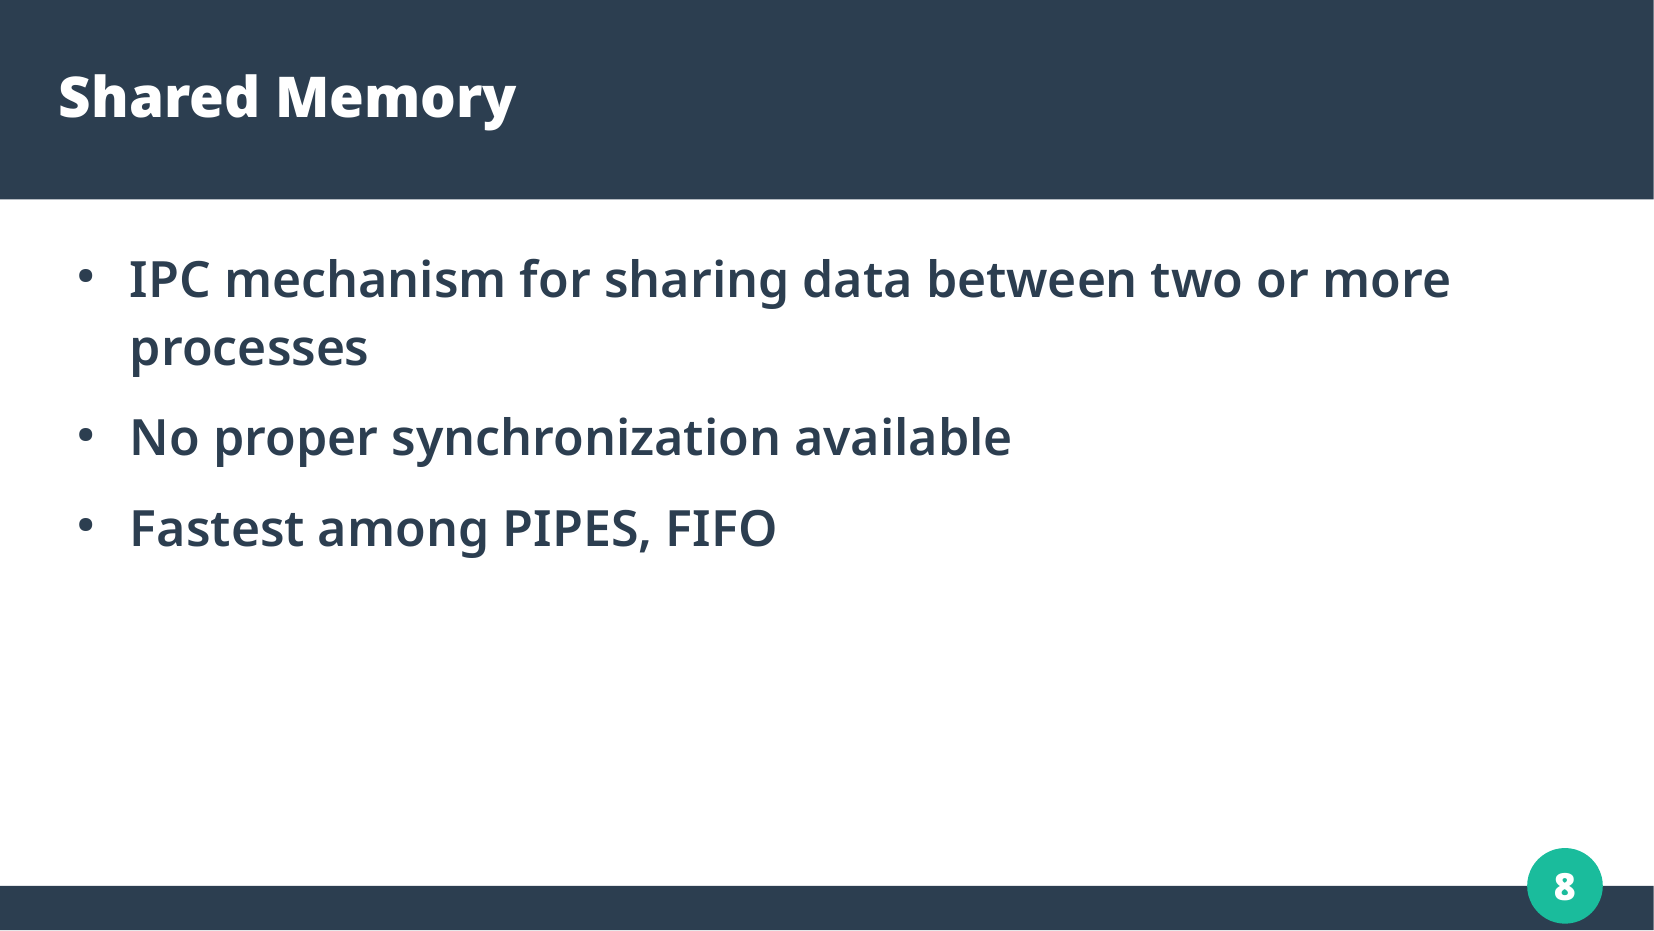

# Shared Memory
IPC mechanism for sharing data between two or more processes
No proper synchronization available
Fastest among PIPES, FIFO